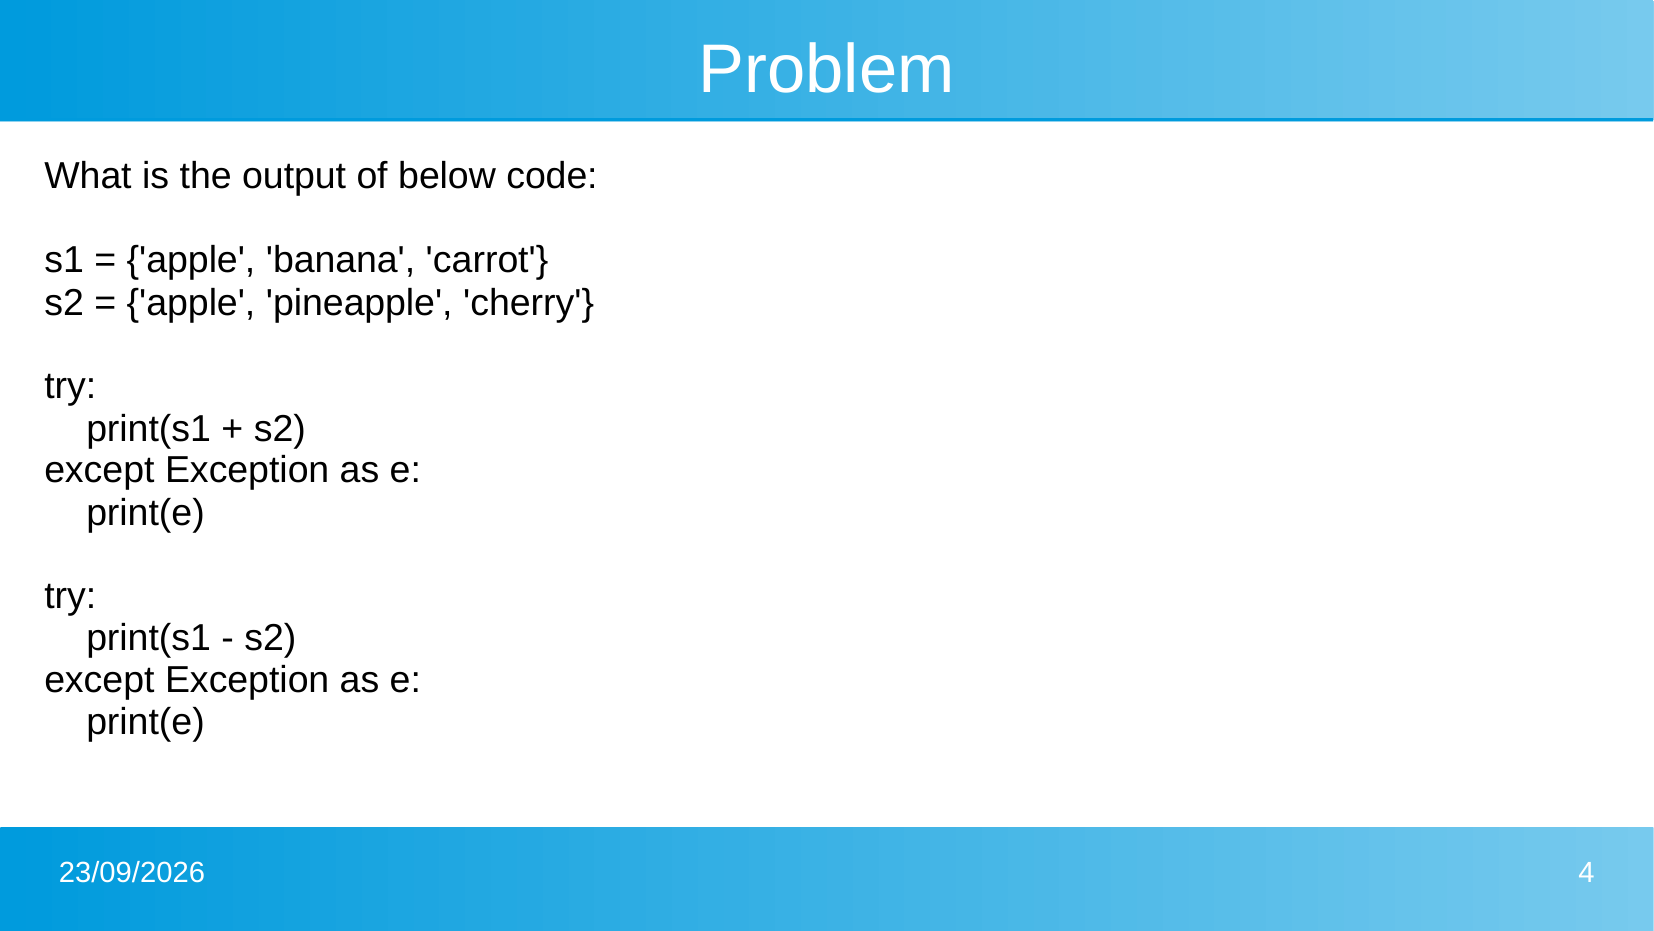

# Problem
What is the output of below code:
s1 = {'apple', 'banana', 'carrot'}
s2 = {'apple', 'pineapple', 'cherry'}
try:
 print(s1 + s2)
except Exception as e:
 print(e)
try:
 print(s1 - s2)
except Exception as e:
 print(e)
4